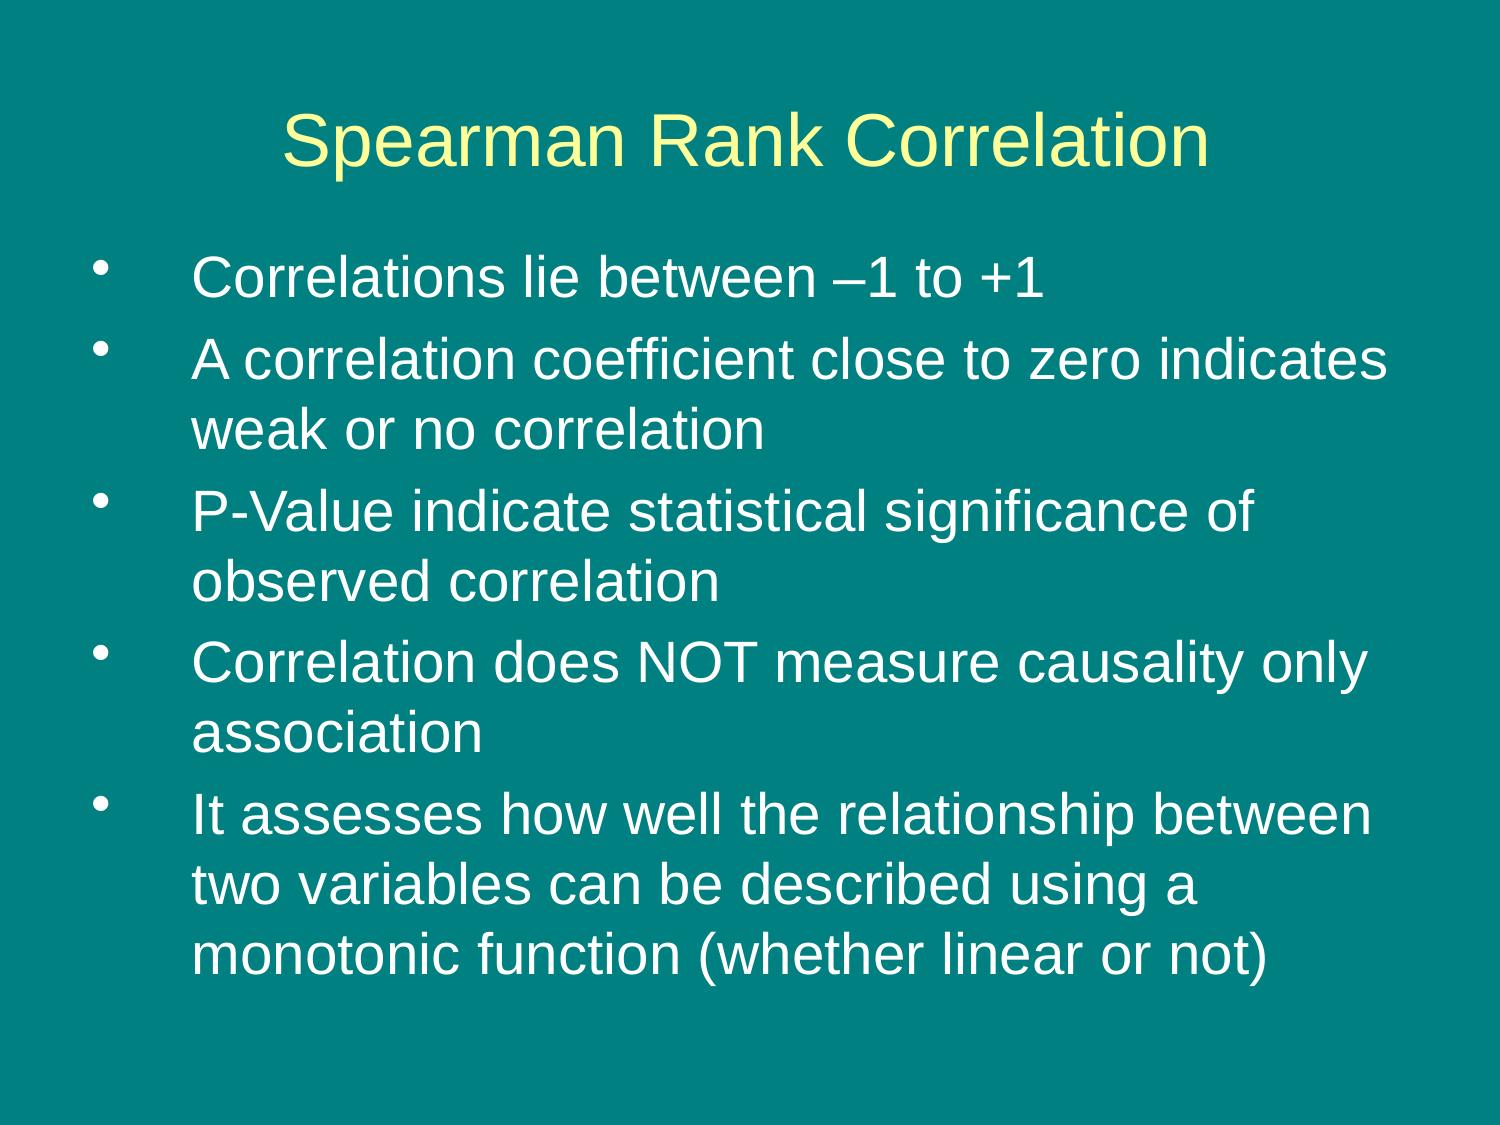

# Spearman Rank Correlation
Correlations lie between –1 to +1
A correlation coefficient close to zero indicates weak or no correlation
P-Value indicate statistical significance of observed correlation
Correlation does NOT measure causality only association
It assesses how well the relationship between two variables can be described using a monotonic function (whether linear or not)